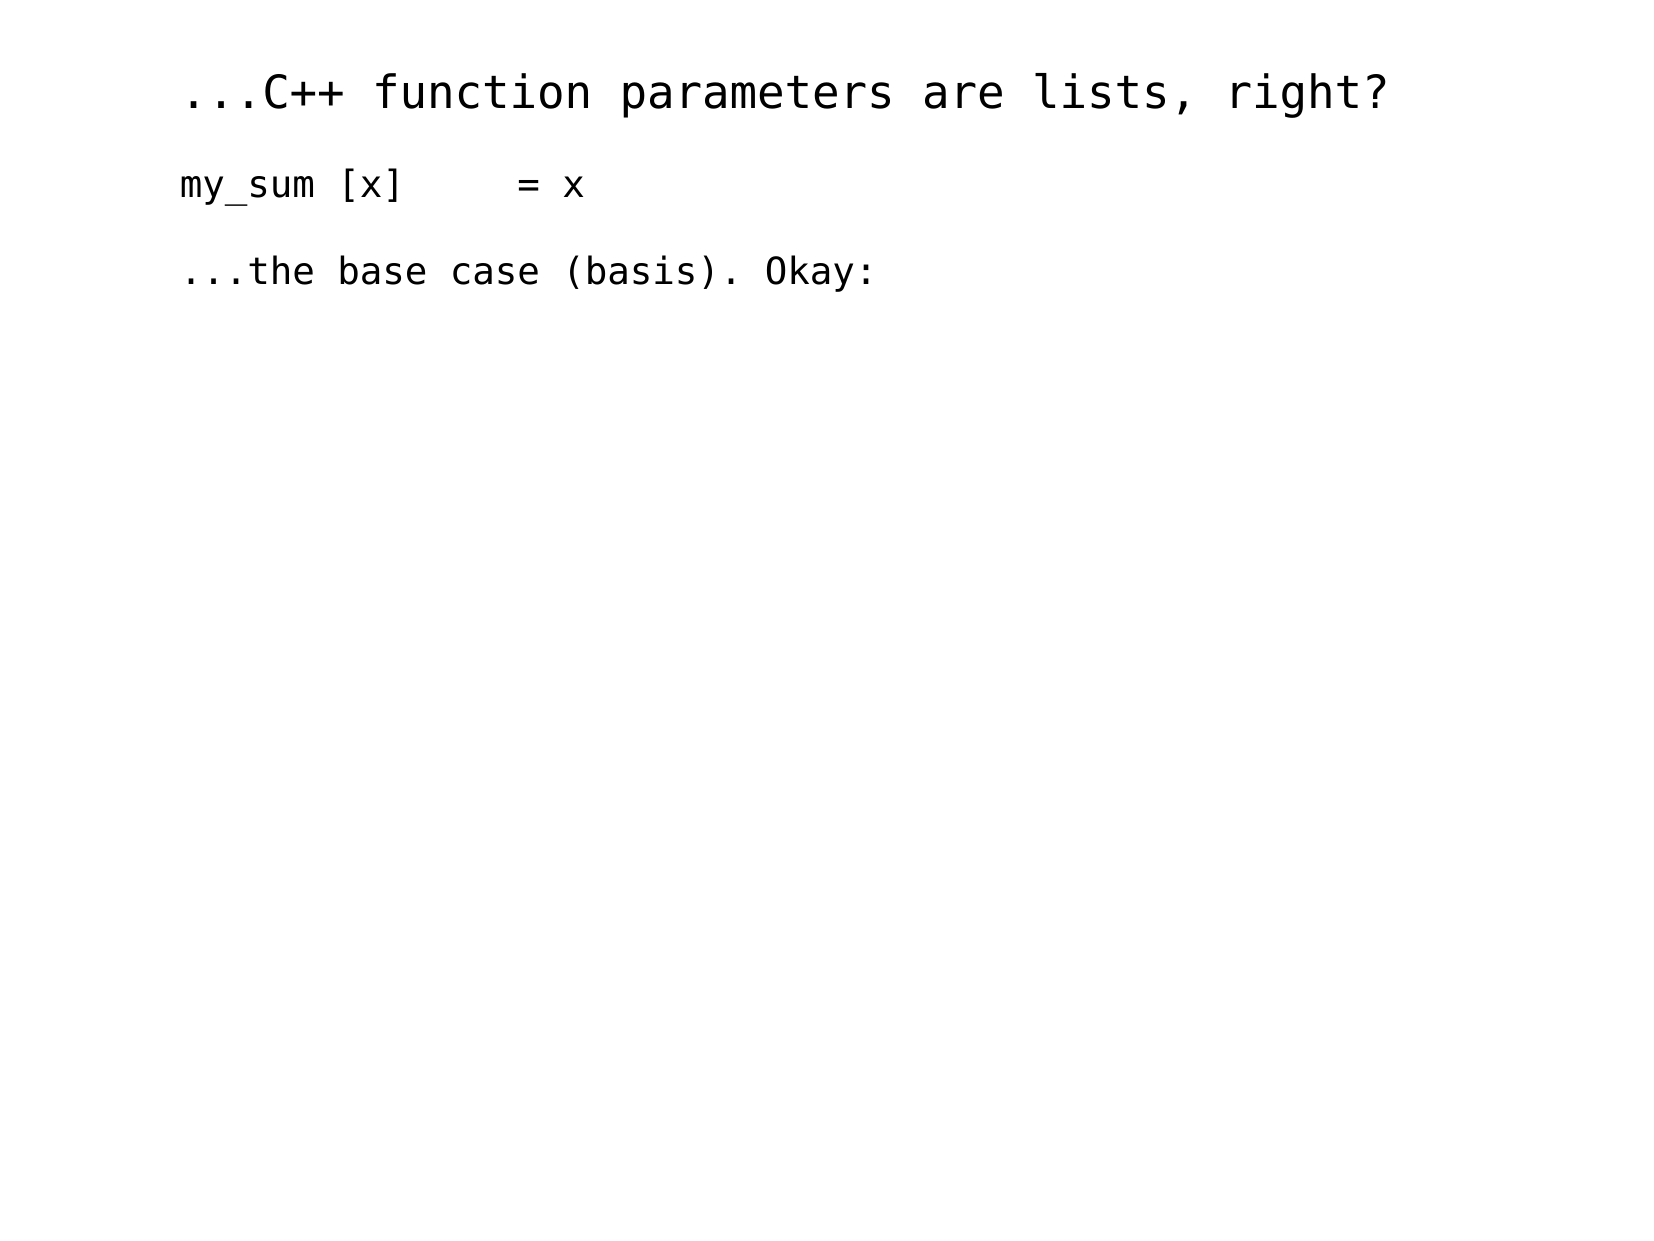

...C++ function parameters are lists, right?
my_sum [x] = x
...the base case (basis). Okay: